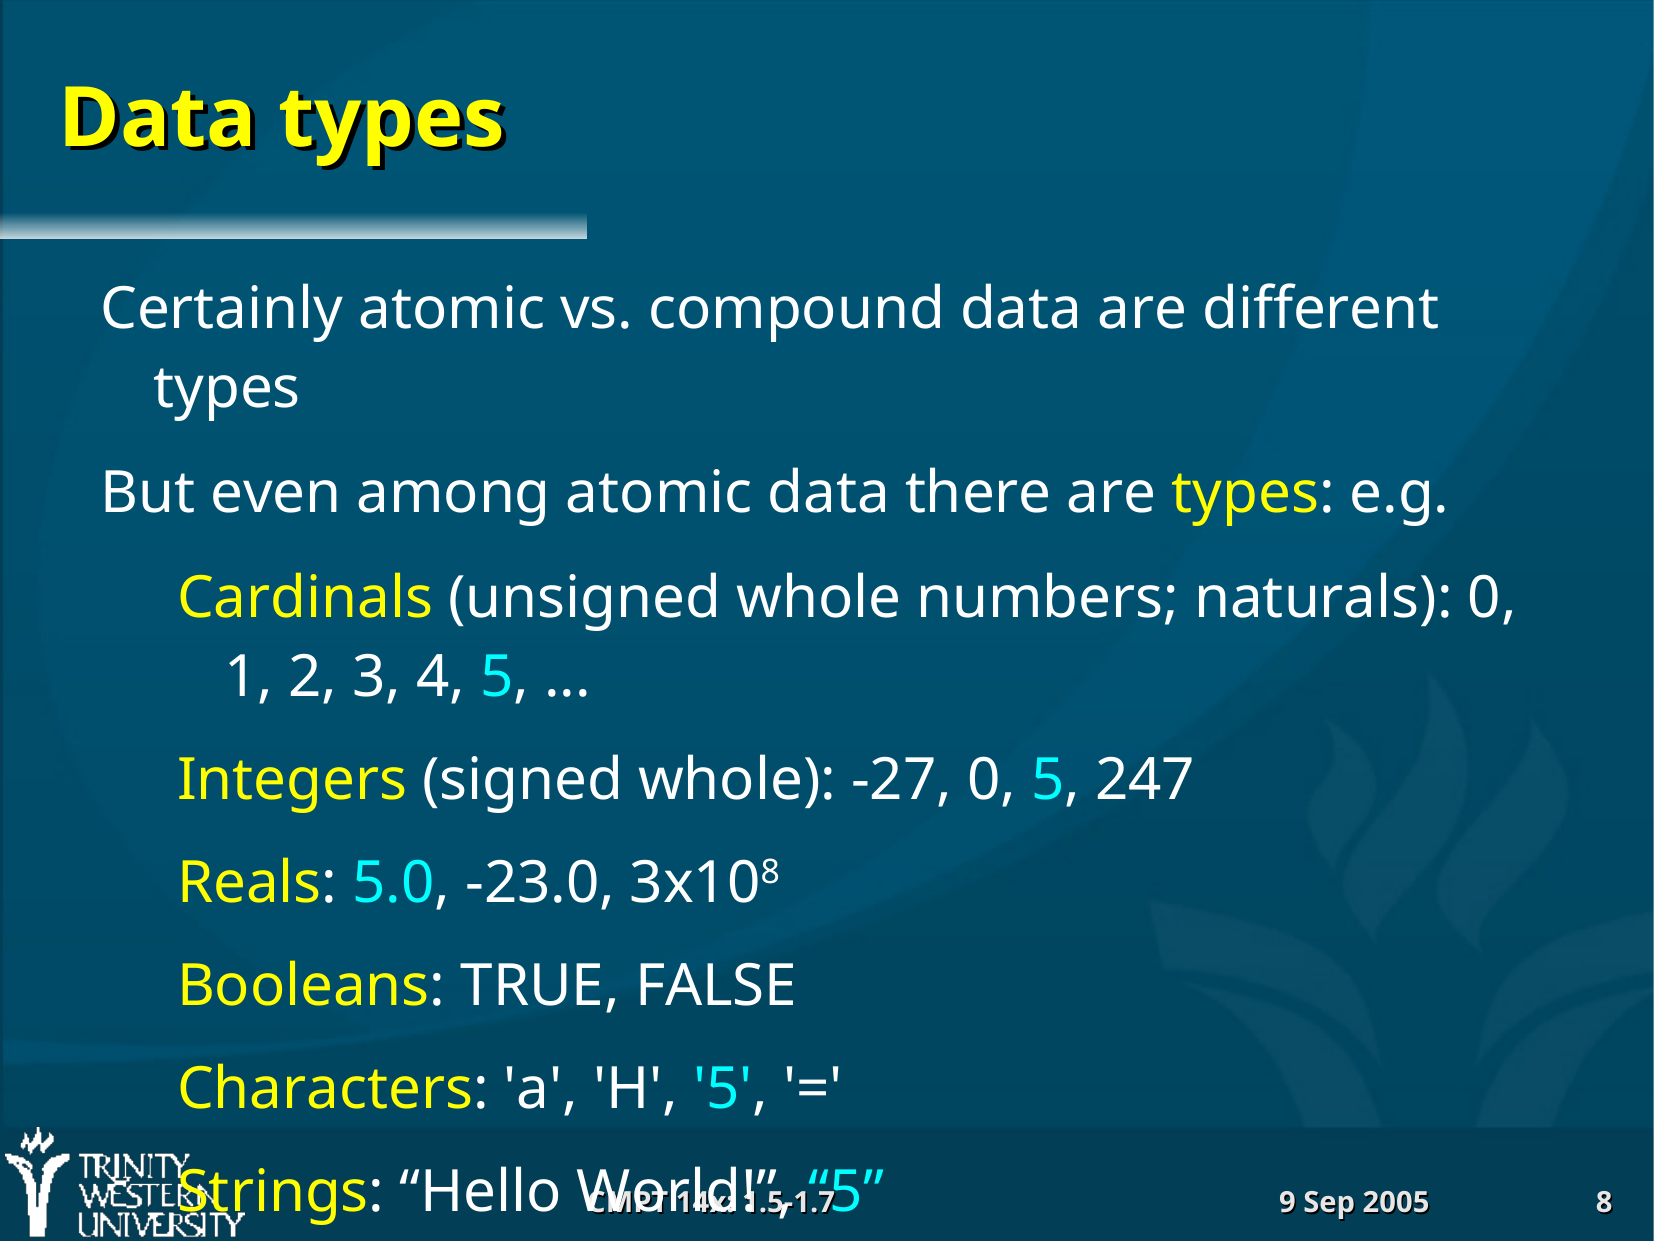

# Data types
Certainly atomic vs. compound data are different types
But even among atomic data there are types: e.g.
Cardinals (unsigned whole numbers; naturals): 0, 1, 2, 3, 4, 5, ...
Integers (signed whole): -27, 0, 5, 247
Reals: 5.0, -23.0, 3x108
Booleans: TRUE, FALSE
Characters: 'a', 'H', '5', '='
Strings: “Hello World!”, “5”
CMPT 14x: 1.5-1.7
9 Sep 2005
8